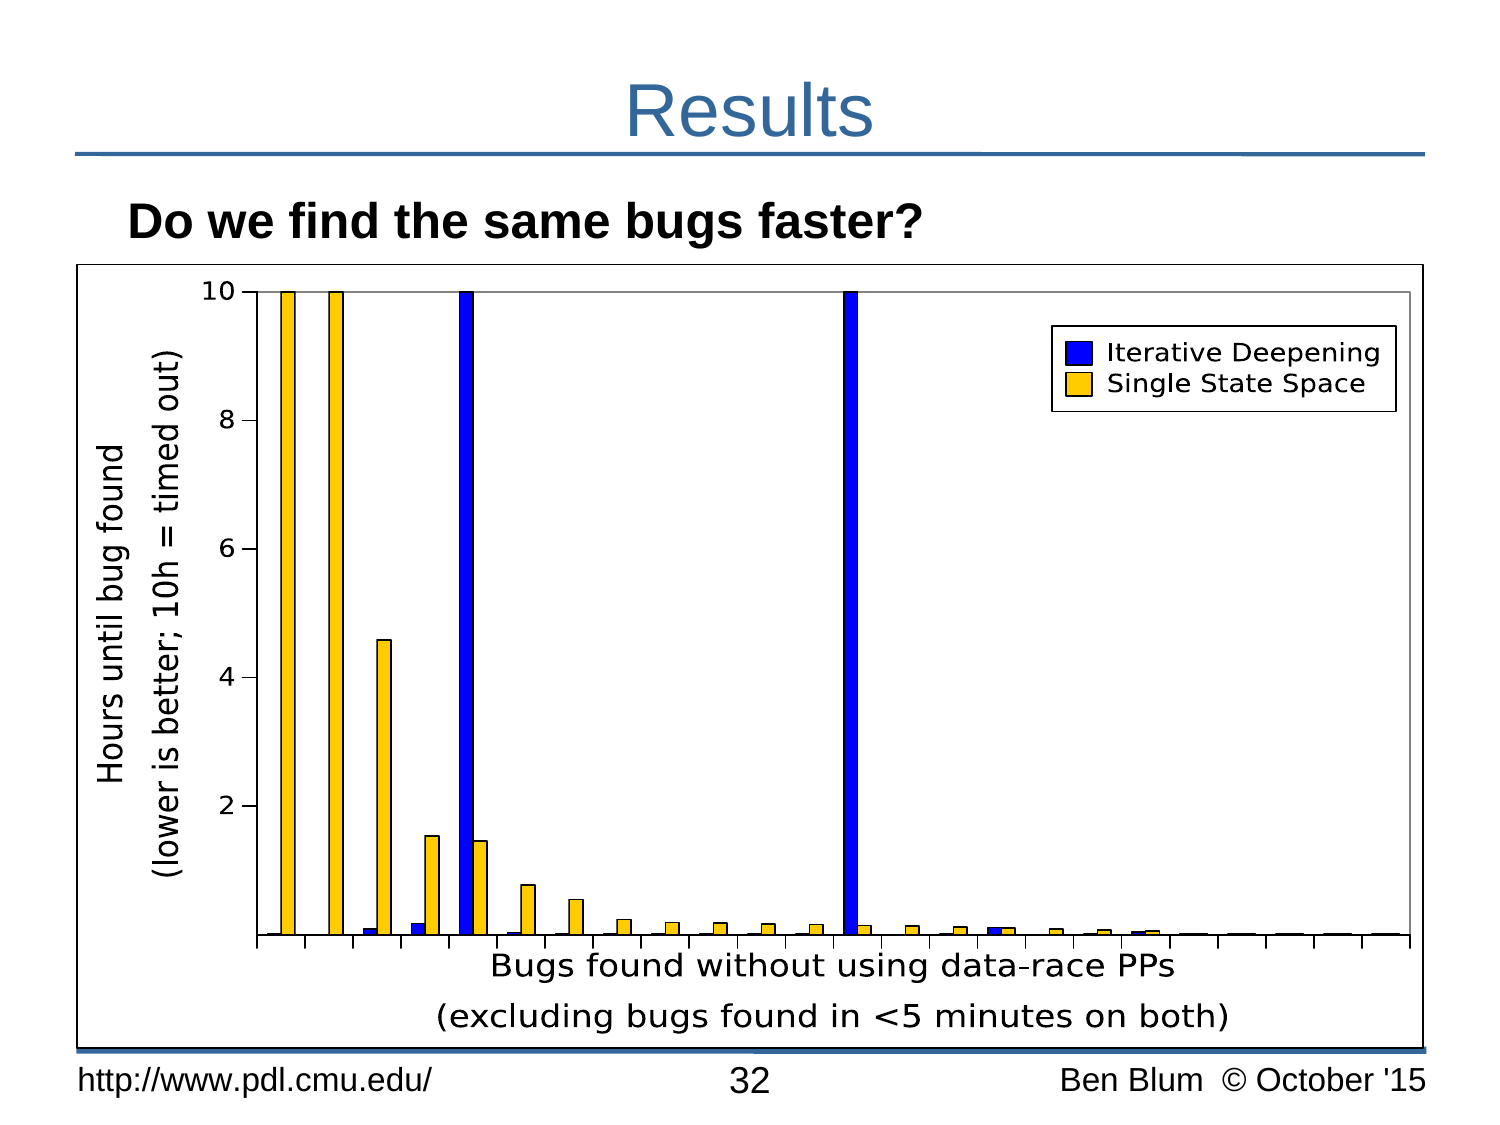

# Results
Do we find the same bugs faster?
32